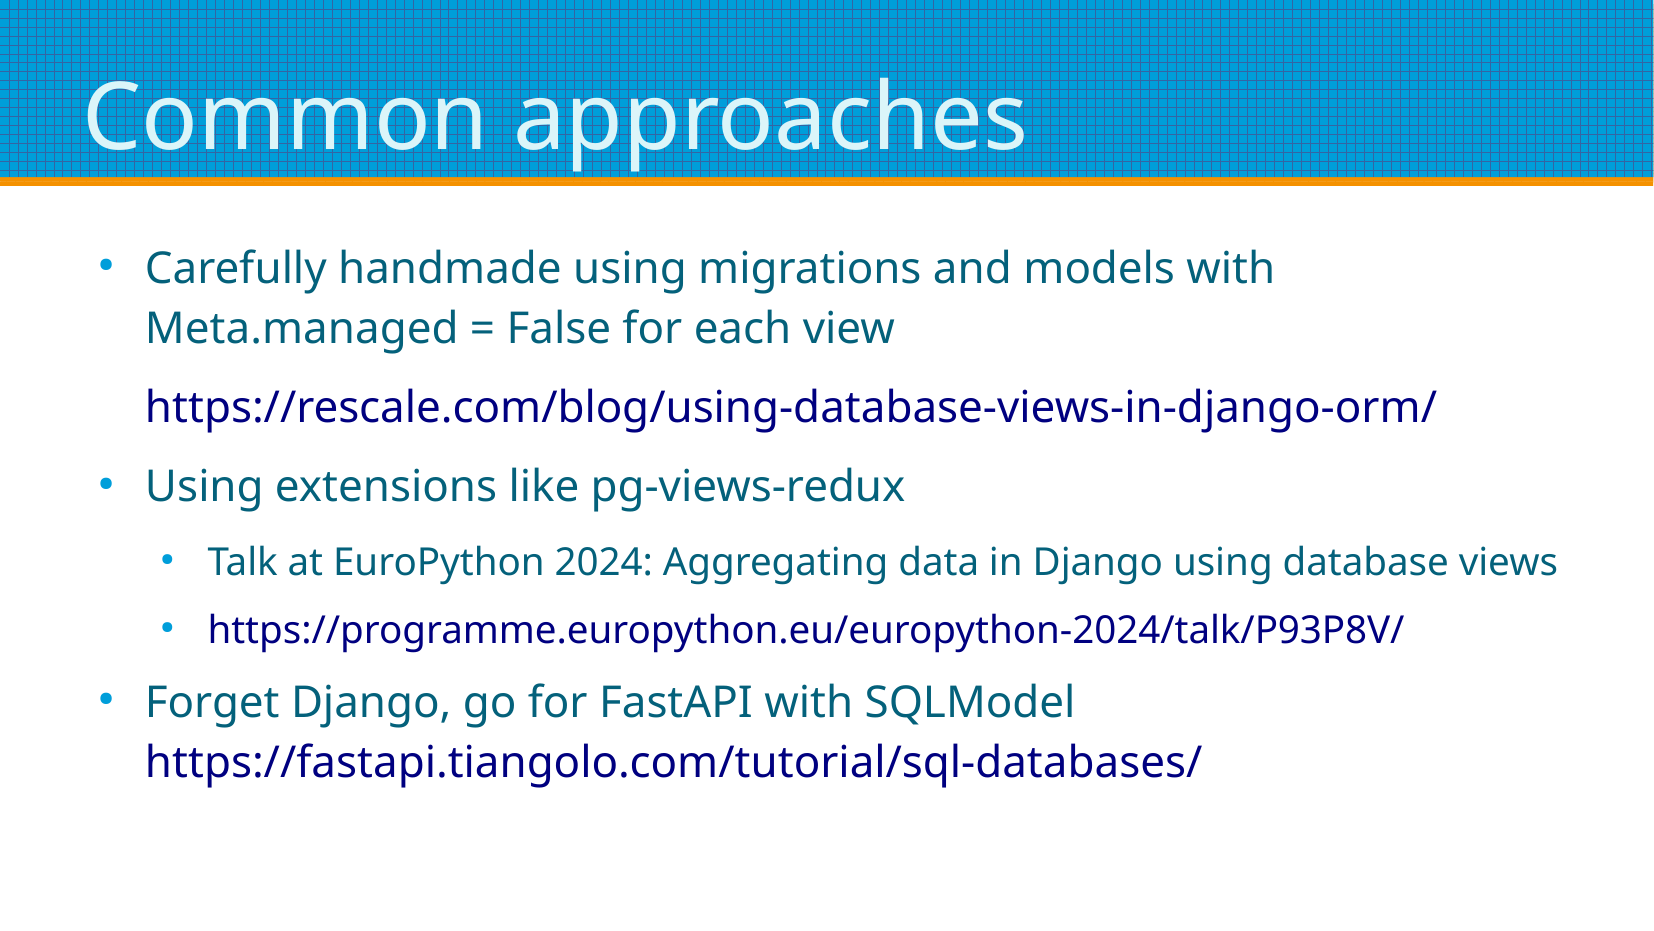

# Common approaches
Carefully handmade using migrations and models with Meta.managed = False for each view
https://rescale.com/blog/using-database-views-in-django-orm/
Using extensions like pg-views-redux
Talk at EuroPython 2024: Aggregating data in Django using database views
https://programme.europython.eu/europython-2024/talk/P93P8V/
Forget Django, go for FastAPI with SQLModel
https://fastapi.tiangolo.com/tutorial/sql-databases/